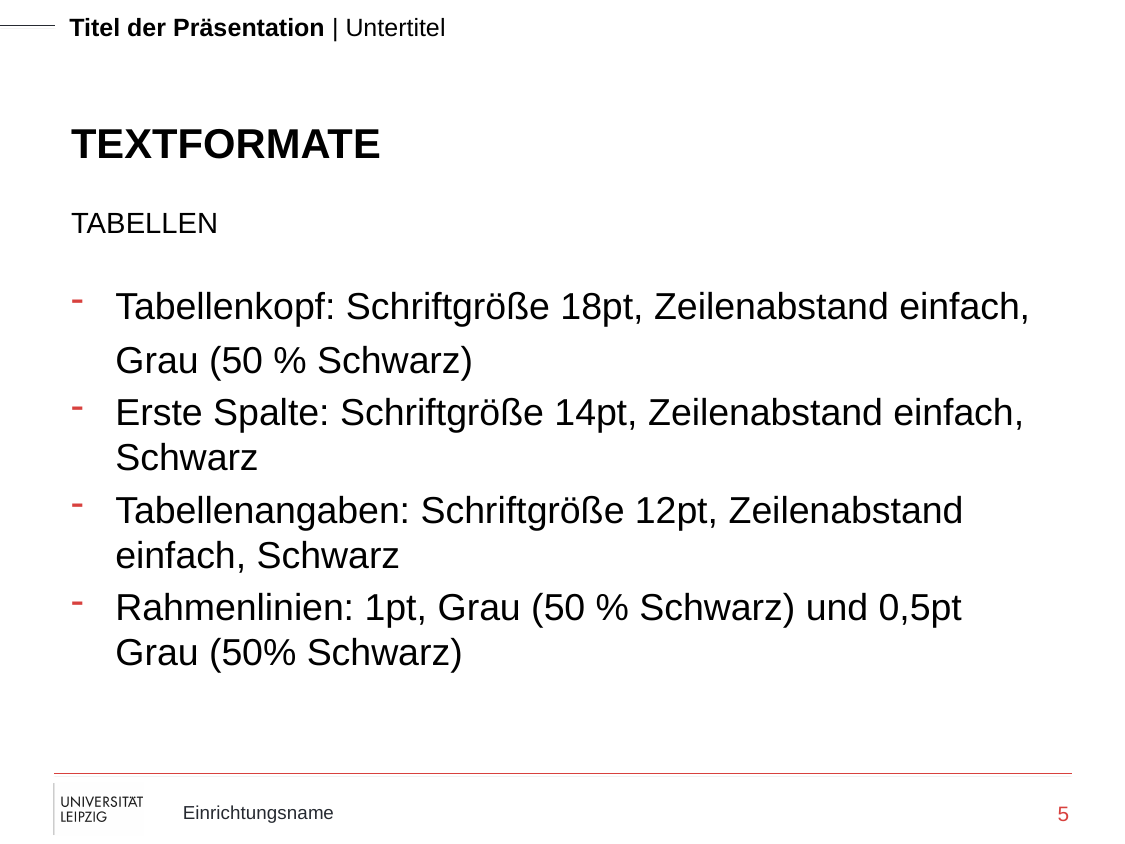

# Textformate
TABELLEN
Tabellenkopf: Schriftgröße 18pt, Zeilenabstand einfach, Grau (50 % Schwarz)
Erste Spalte: Schriftgröße 14pt, Zeilenabstand einfach, Schwarz
Tabellenangaben: Schriftgröße 12pt, Zeilenabstand einfach, Schwarz
Rahmenlinien: 1pt, Grau (50 % Schwarz) und 0,5pt Grau (50% Schwarz)